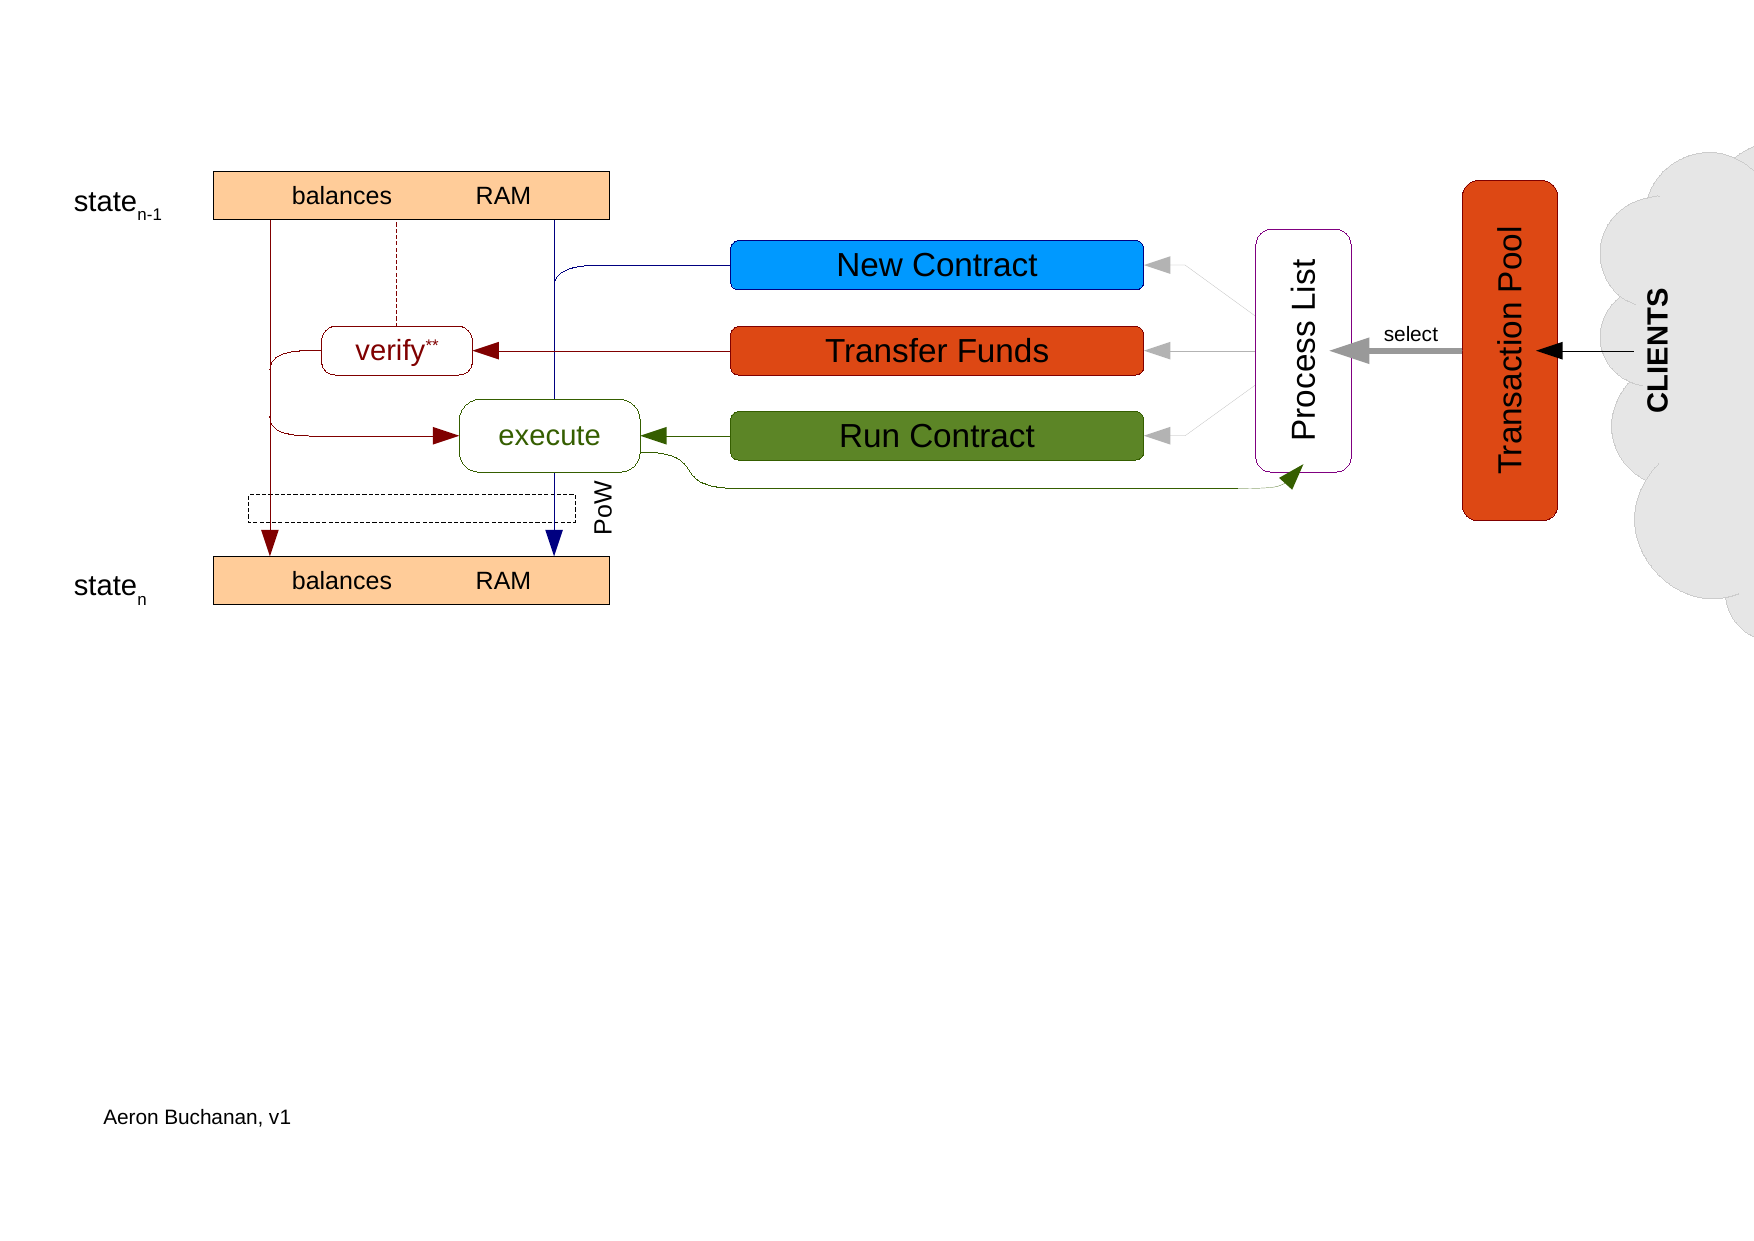

balances RAM
staten-1
New Contract
select
CLIENTS
Process List
Transaction Pool
verify**
Transfer Funds
PoW
execute
Run Contract
balances RAM
staten
Aeron Buchanan, v1